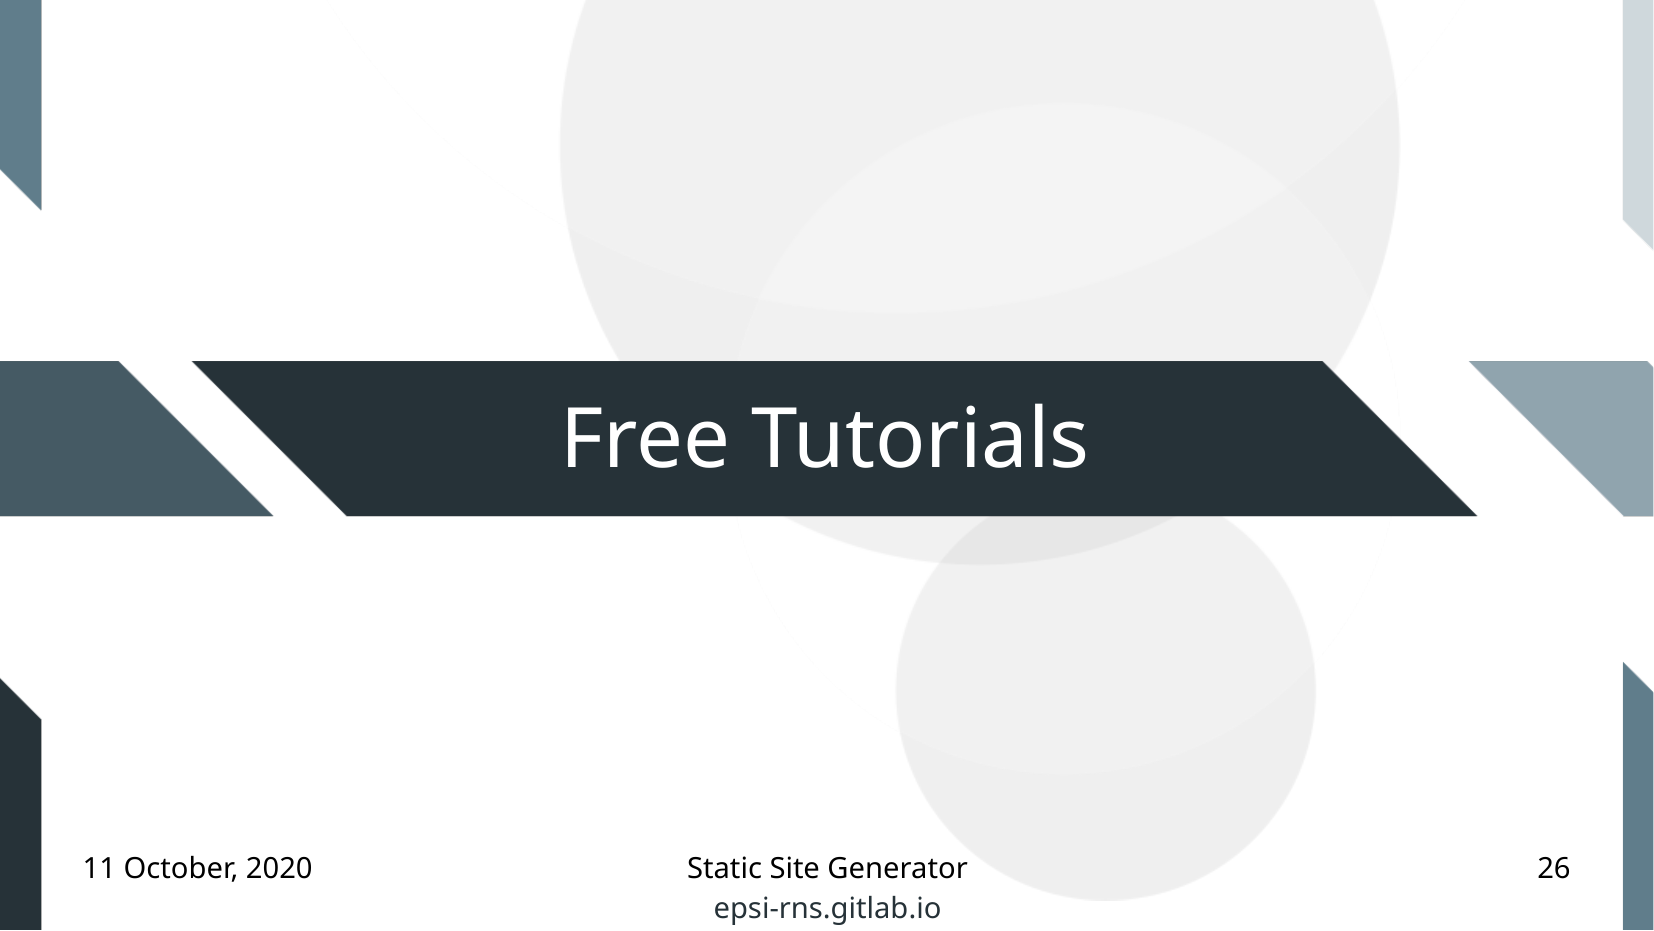

# Free Tutorials
11 October, 2020
Static Site Generator
26